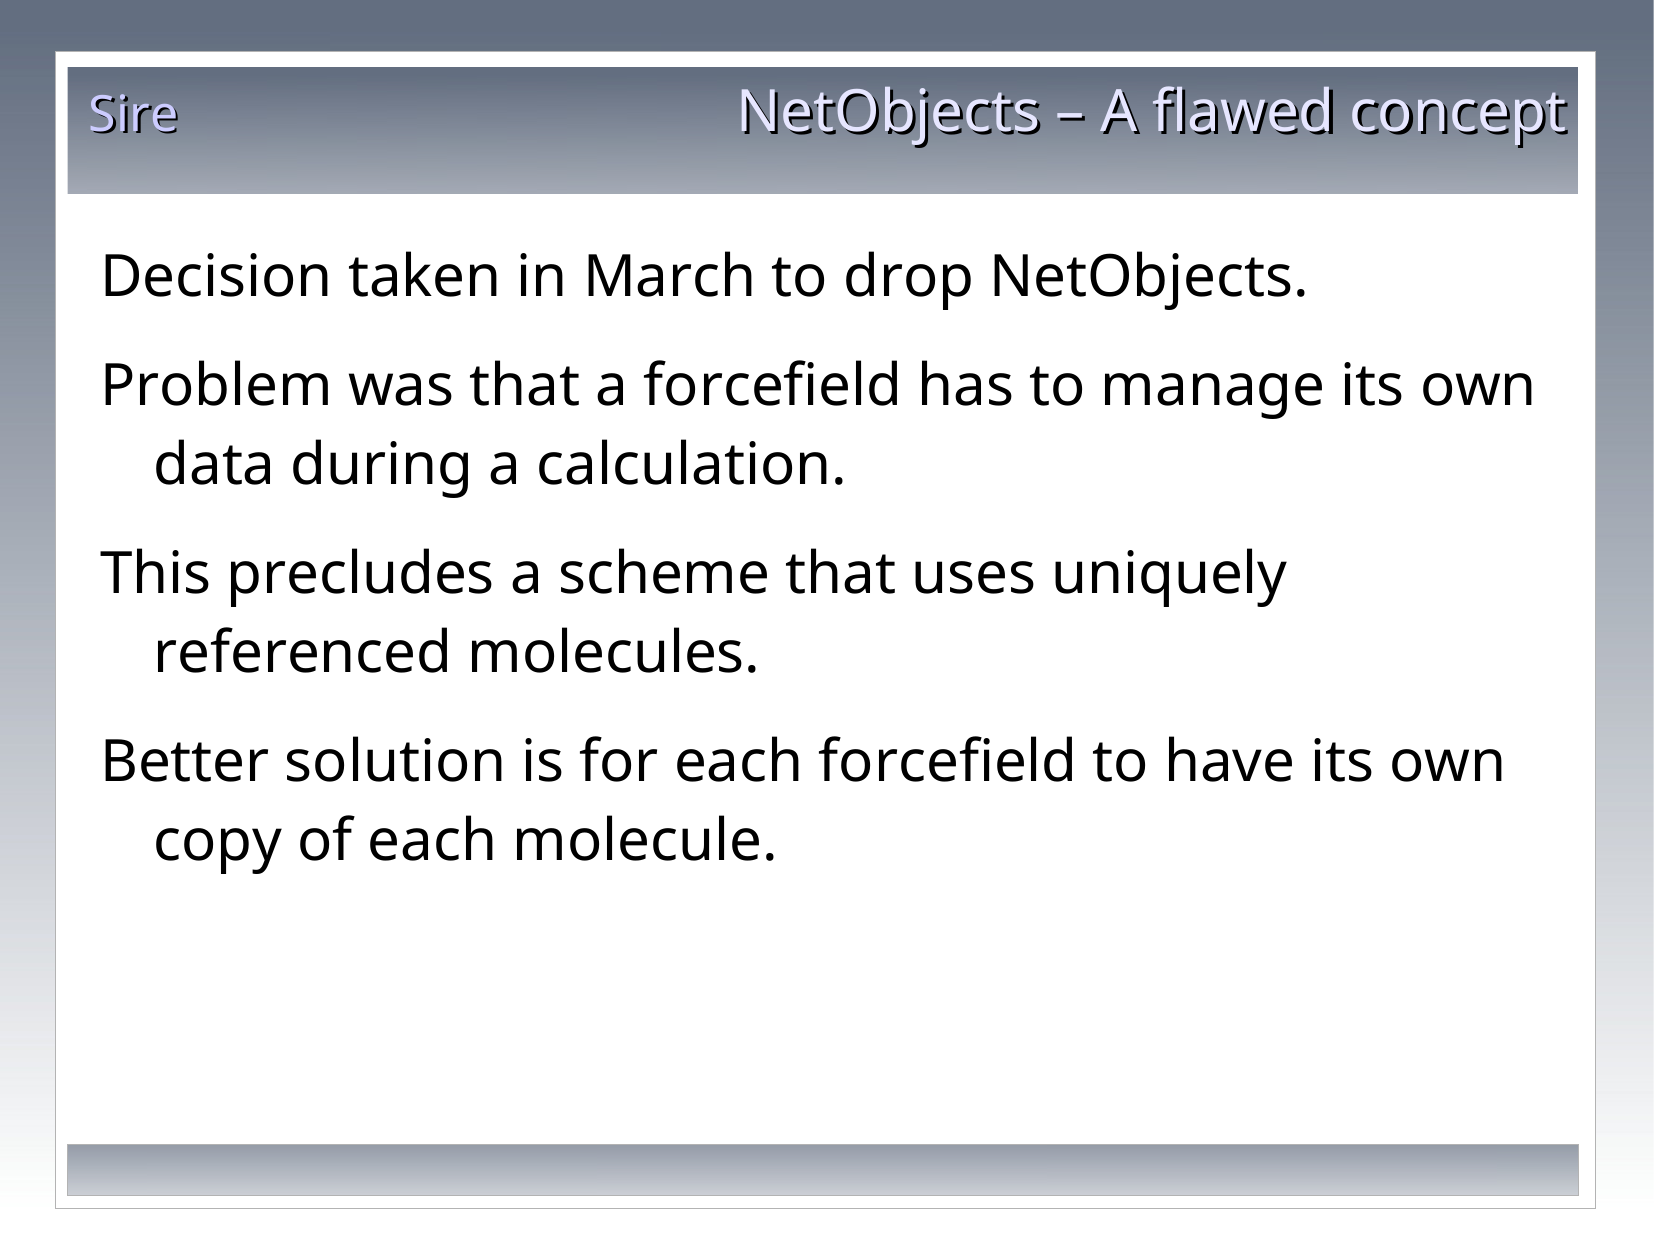

# NetObjects – A flawed concept
Decision taken in March to drop NetObjects.
Problem was that a forcefield has to manage its own data during a calculation.
This precludes a scheme that uses uniquely referenced molecules.
Better solution is for each forcefield to have its own copy of each molecule.